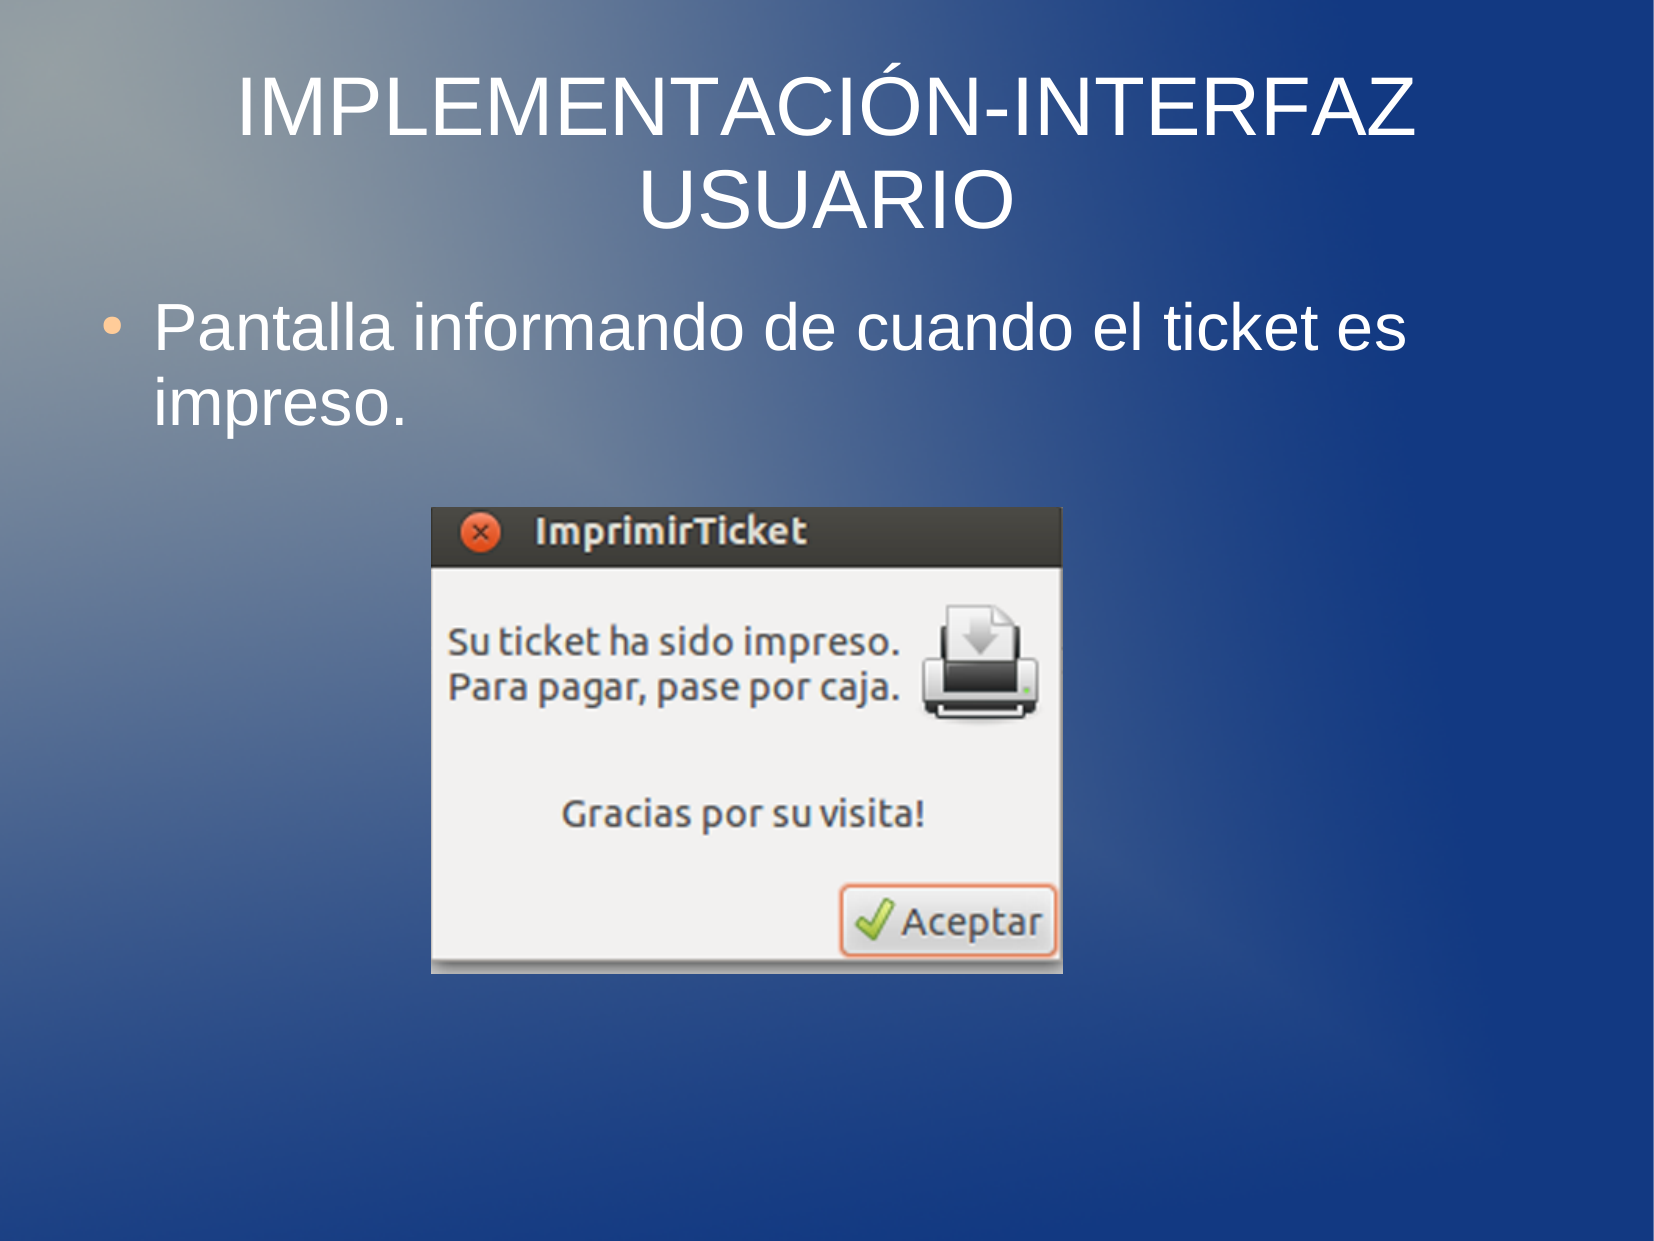

# IMPLEMENTACIÓN-INTERFAZ USUARIO
Pantalla informando de cuando el ticket es impreso.